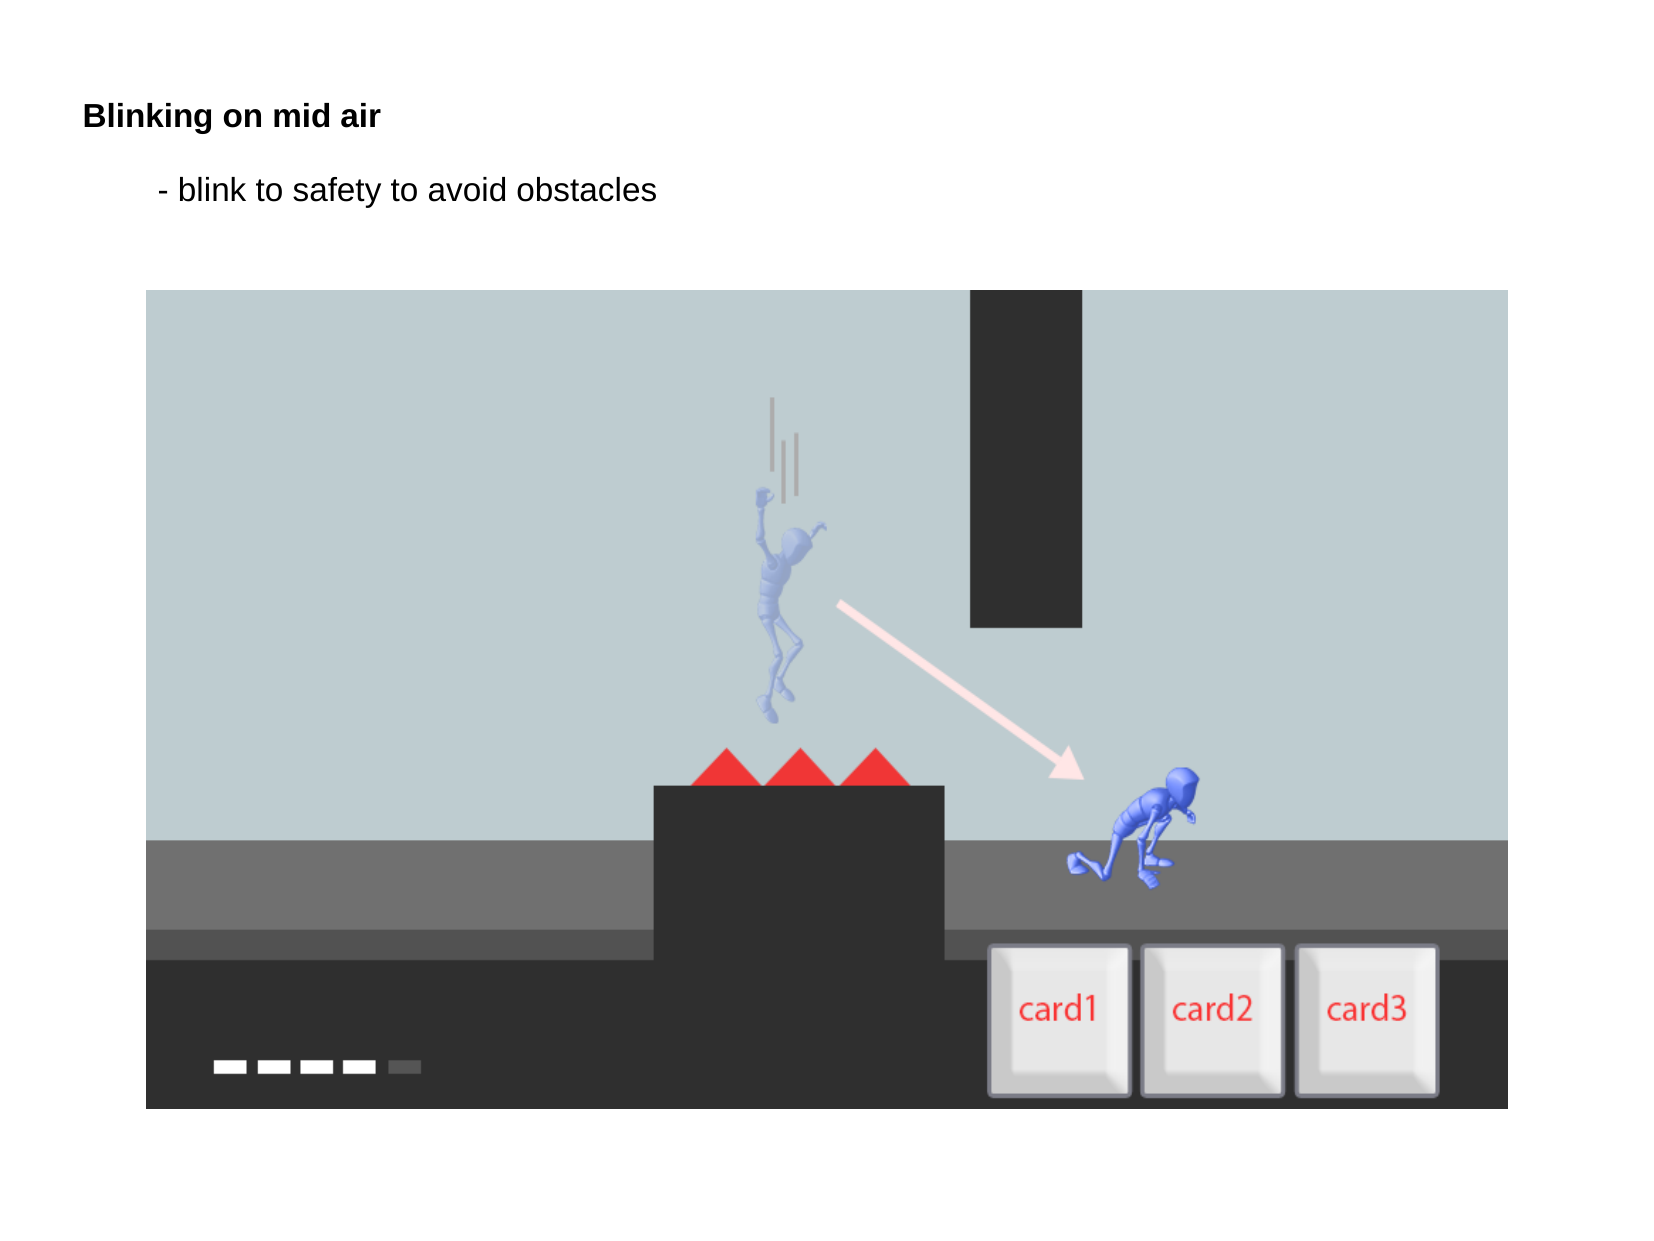

# Blinking on mid air - blink to safety to avoid obstacles